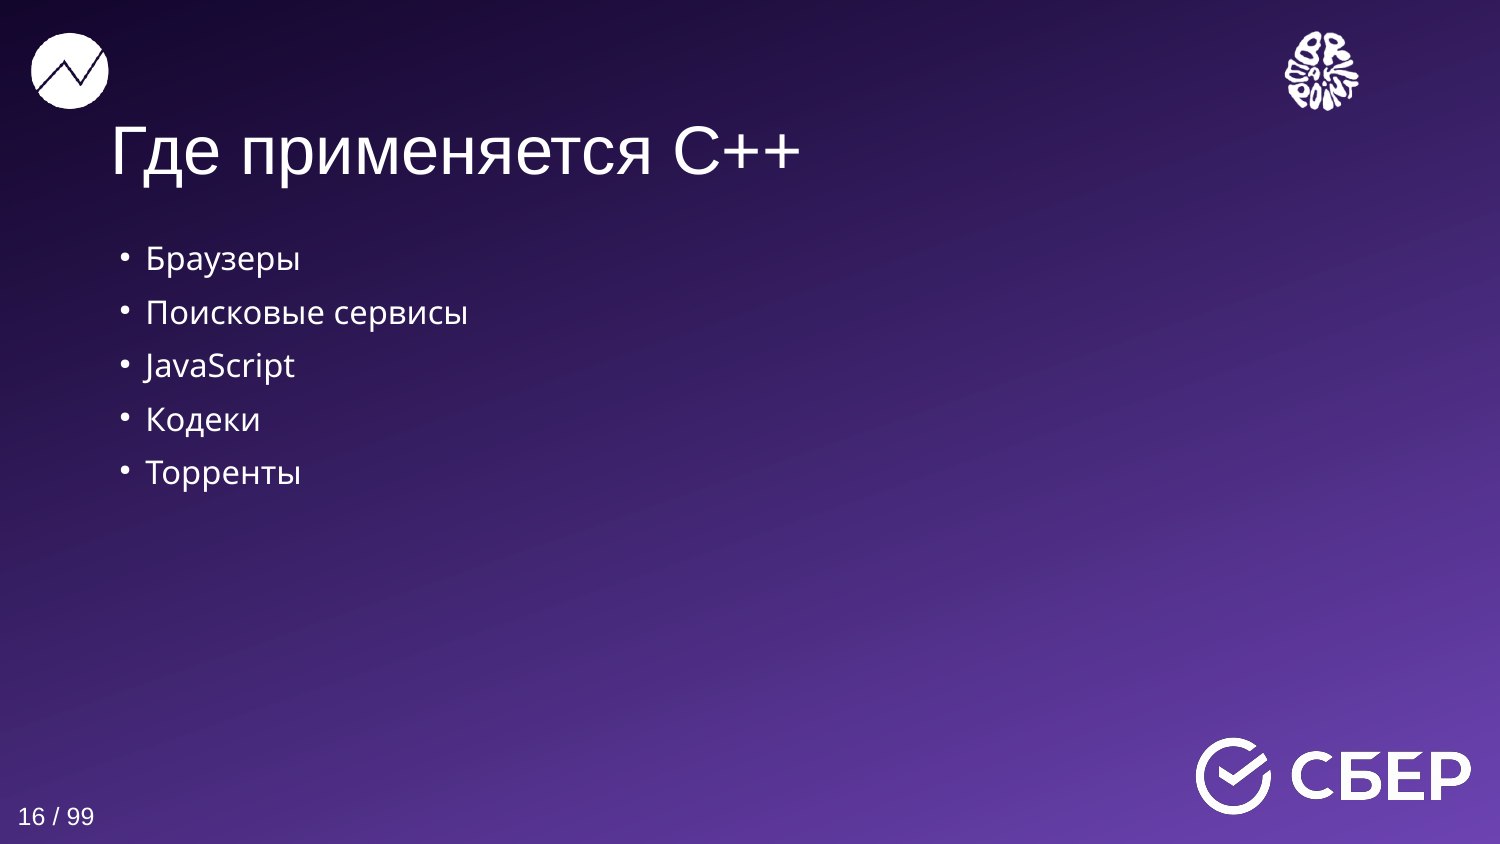

# Где применяется C++
Браузеры
Поисковые сервисы
JavaScript
Кодеки
Торренты